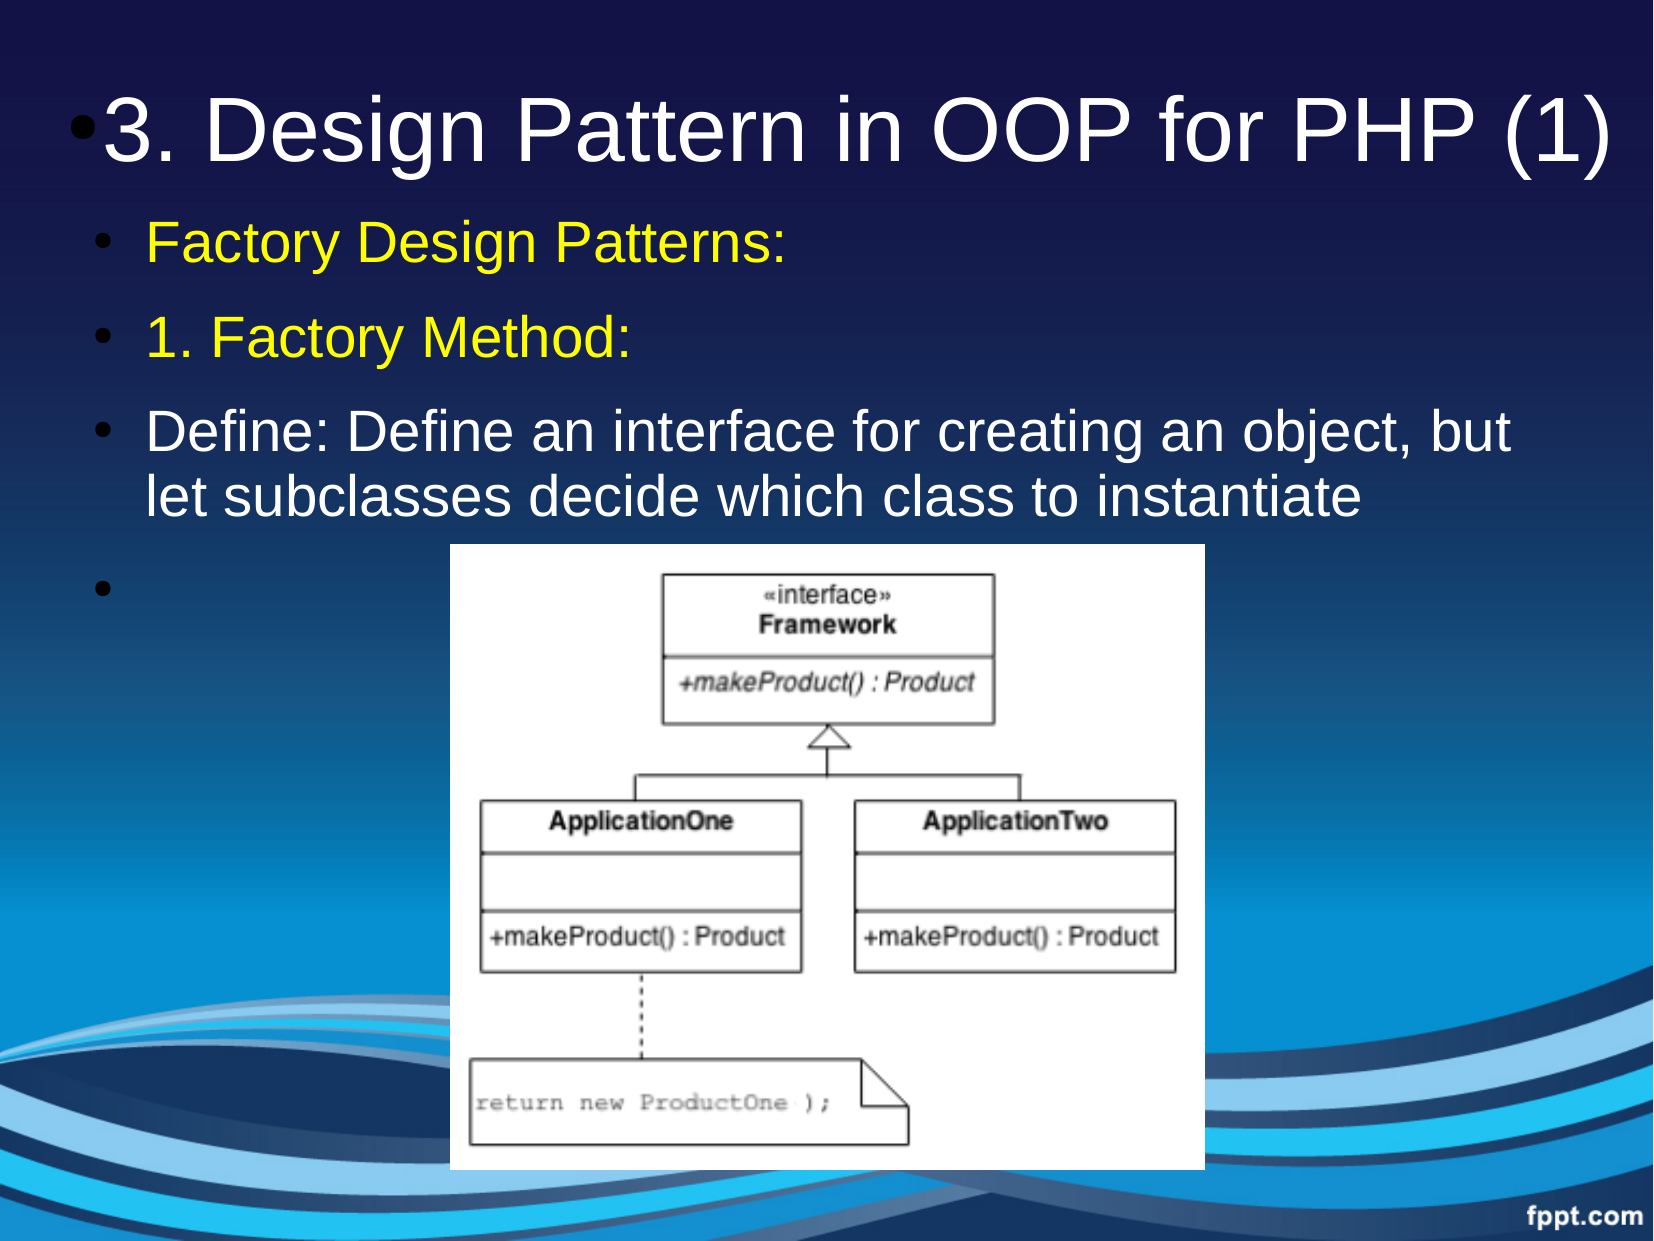

# 3. Design Pattern in OOP for PHP (1)
Factory Design Patterns:
1. Factory Method:
Define: Define an interface for creating an object, but let subclasses decide which class to instantiate